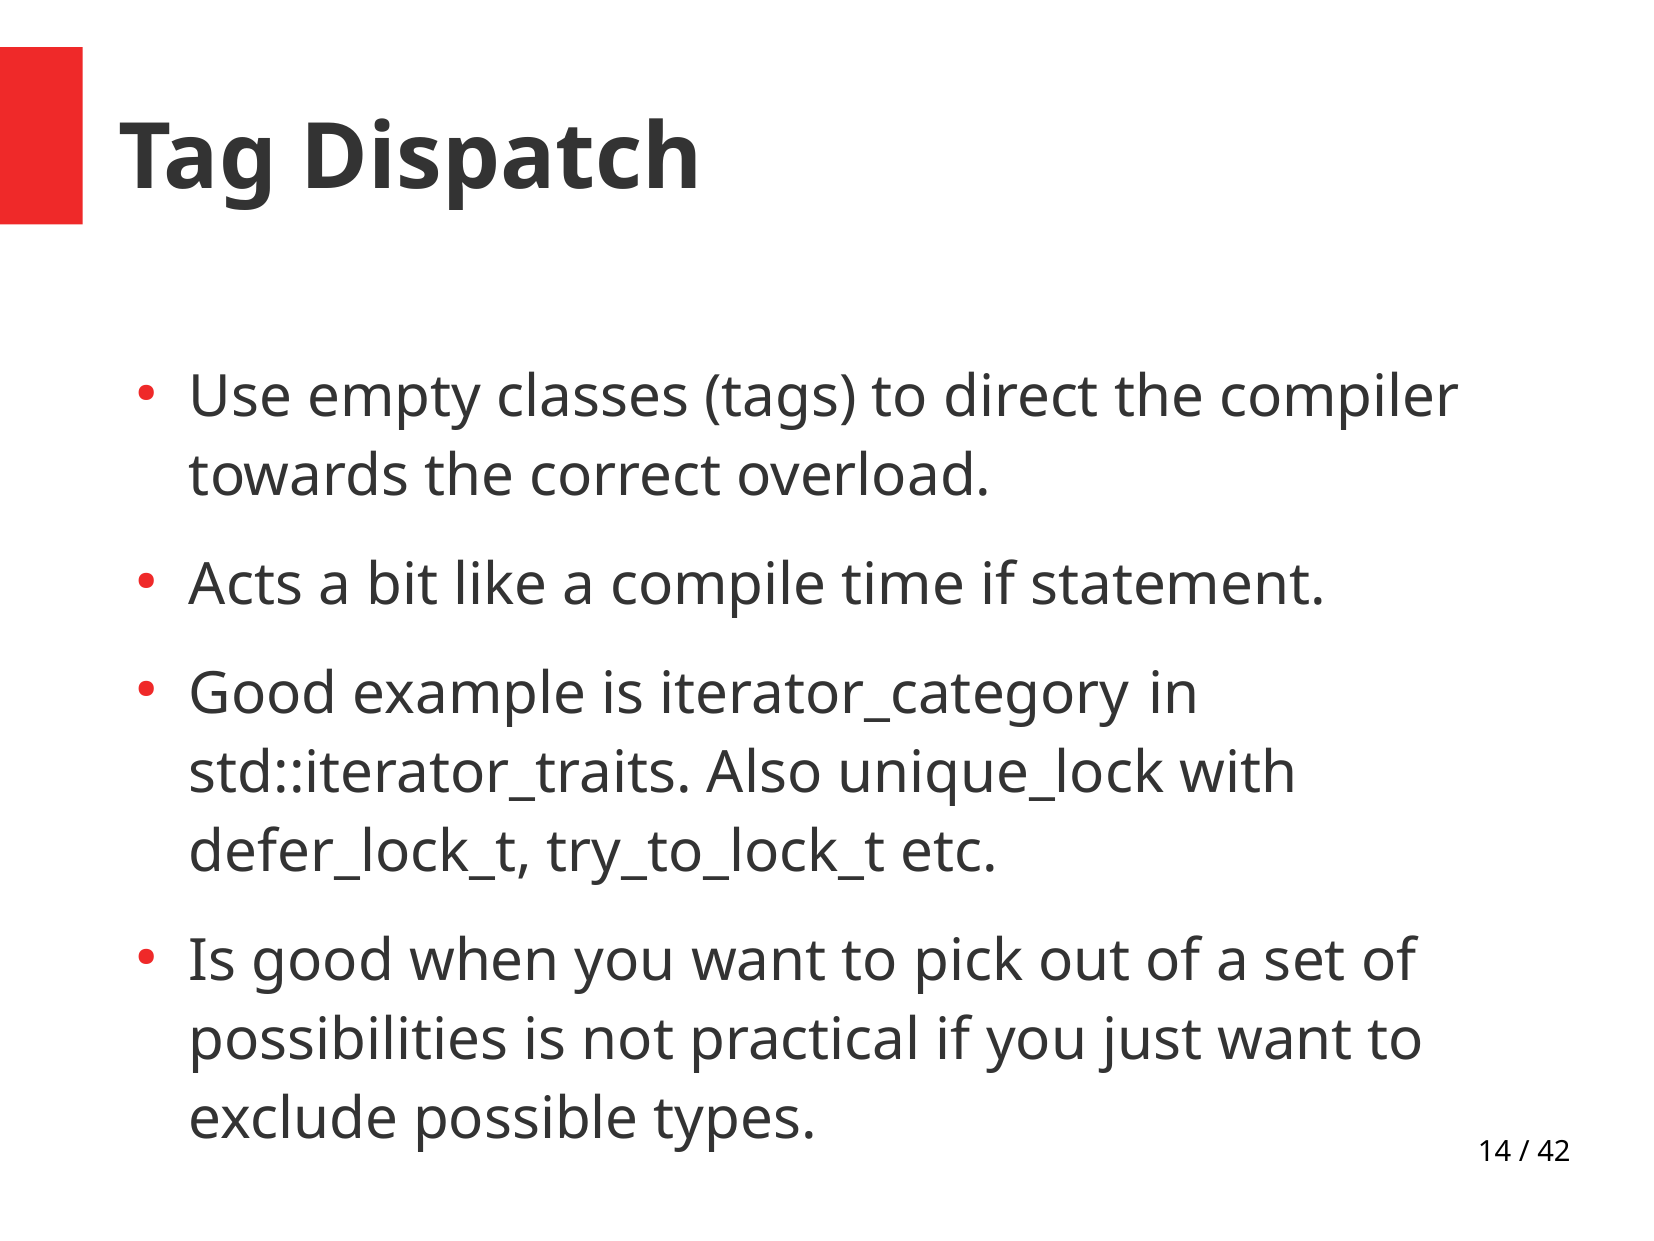

# Tag Dispatch
Use empty classes (tags) to direct the compiler towards the correct overload.
Acts a bit like a compile time if statement.
Good example is iterator_category	in std::iterator_traits. Also unique_lock with defer_lock_t, try_to_lock_t etc.
Is good when you want to pick out of a set of possibilities is not practical if you just want to exclude possible types.
14